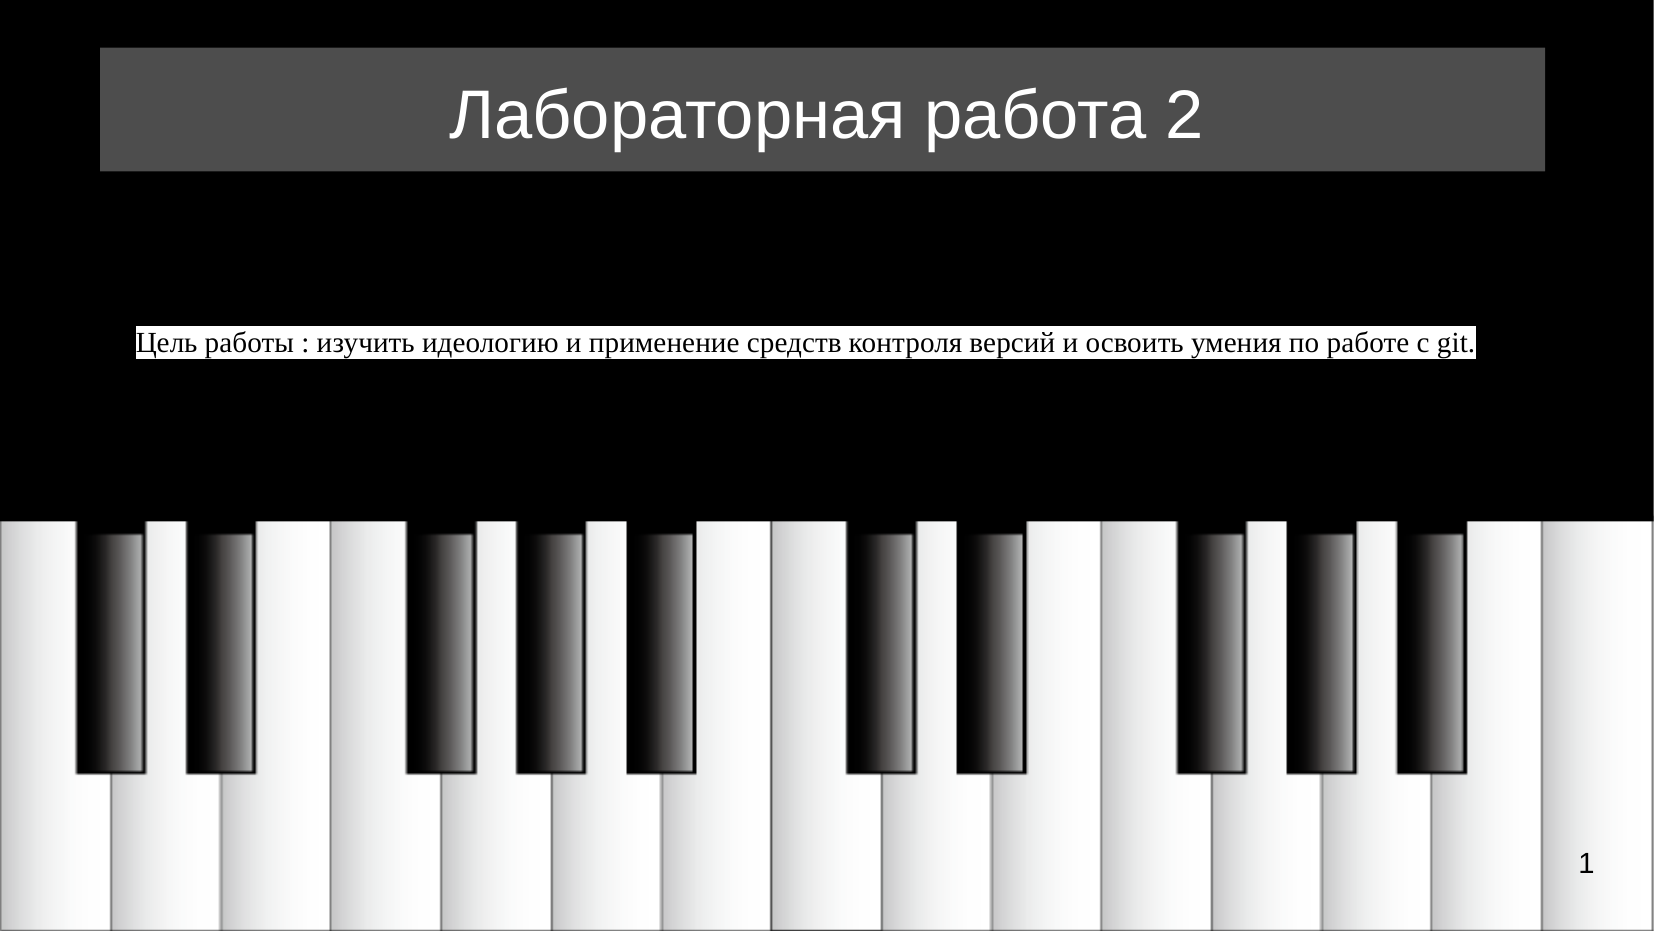

# Лабораторная работа 2
Цель работы : изучить идеологию и применение средств контроля версий и освоить умения по работе с git.